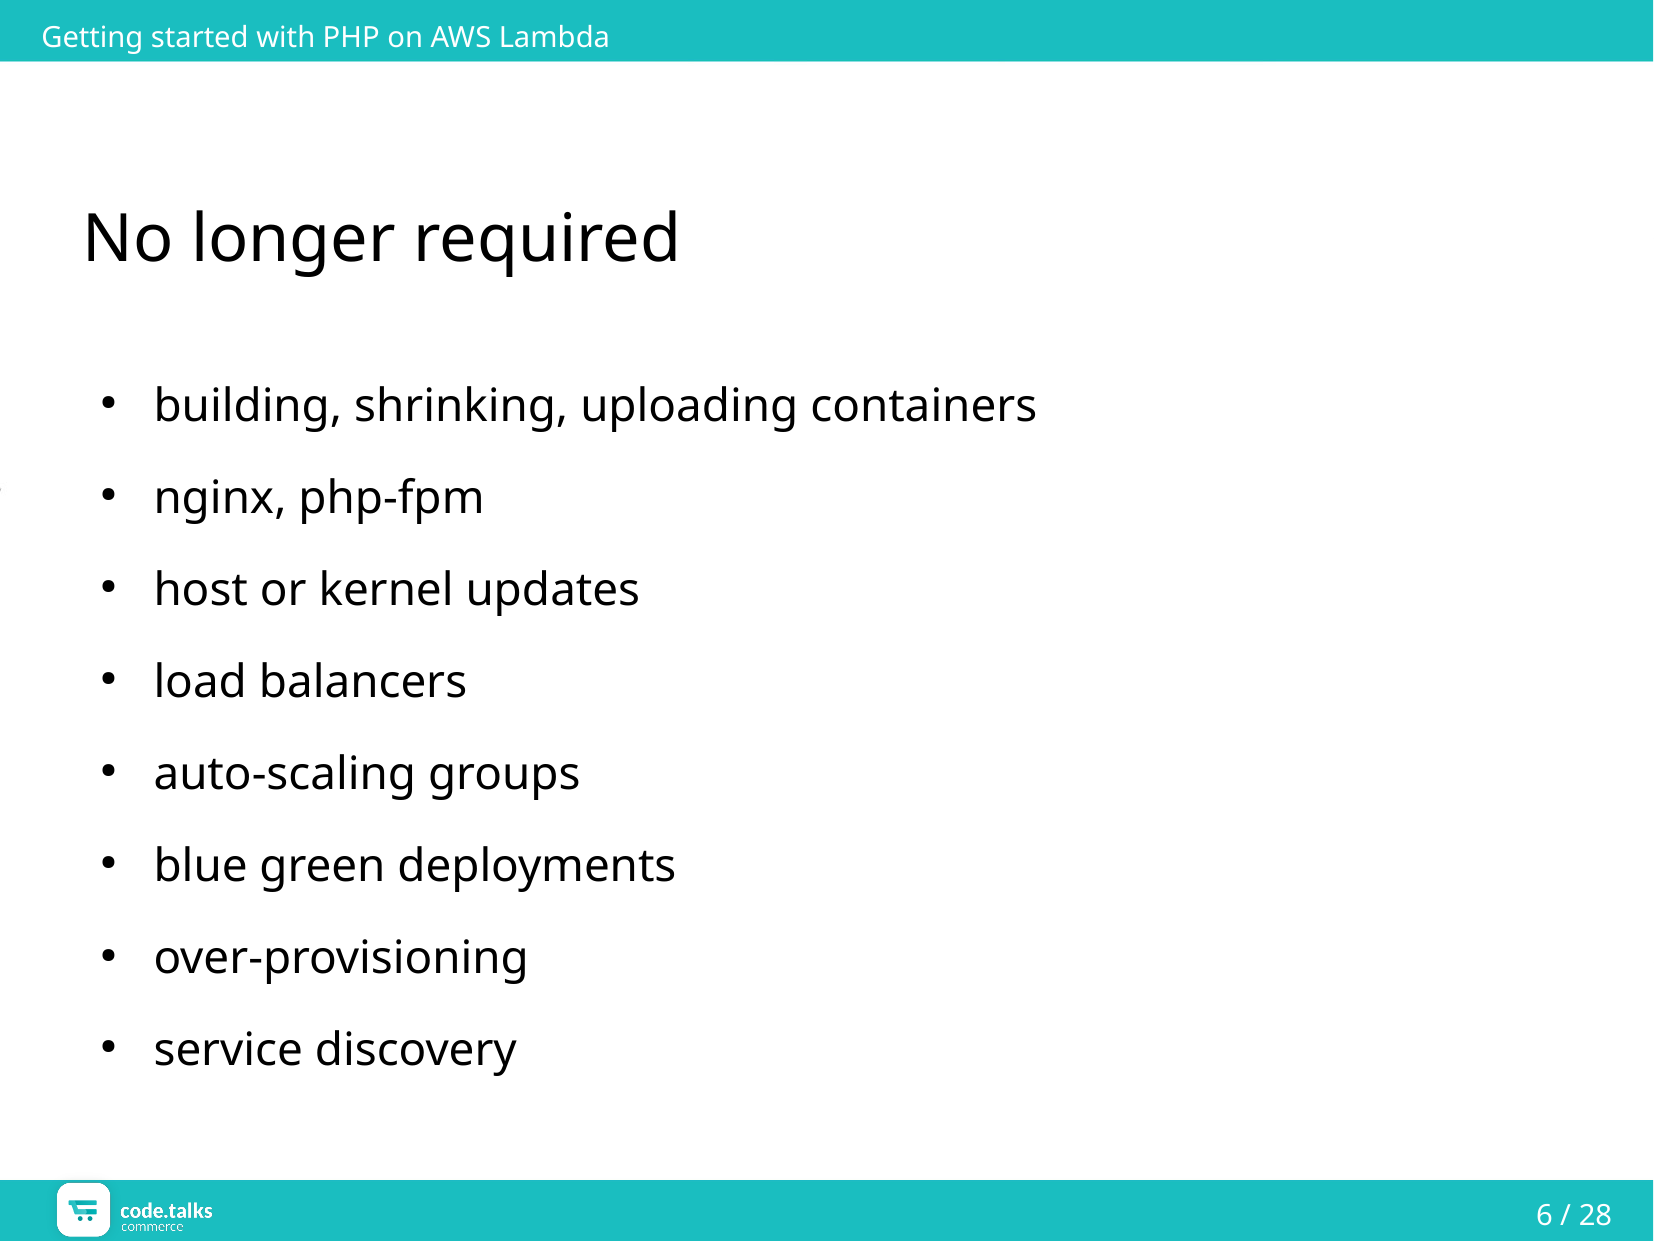

Getting started with PHP on AWS Lambda
# No longer required
building, shrinking, uploading containers
nginx, php-fpm
host or kernel updates
load balancers
auto-scaling groups
blue green deployments
over-provisioning
service discovery
6